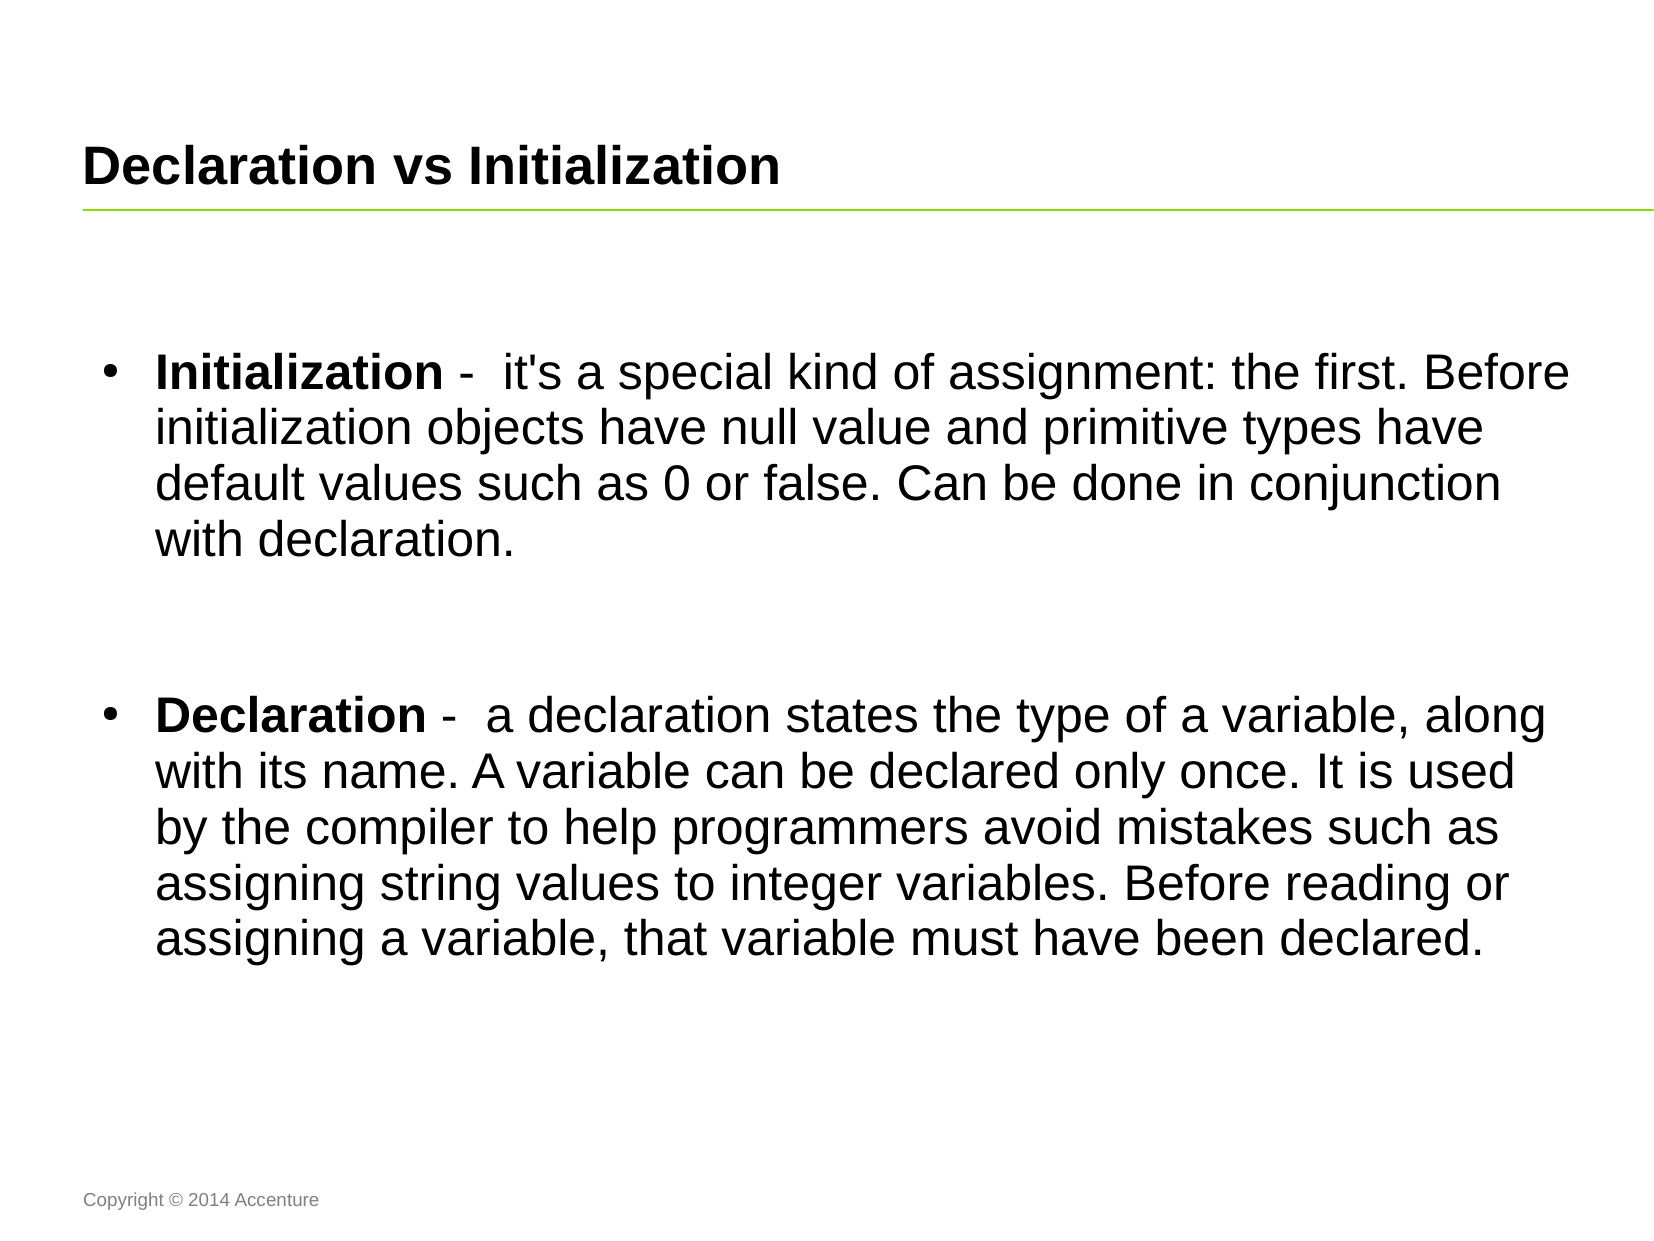

# Declaration vs Initialization
Initialization - it's a special kind of assignment: the first. Before initialization objects have null value and primitive types have default values such as 0 or false. Can be done in conjunction with declaration.
Declaration - a declaration states the type of a variable, along with its name. A variable can be declared only once. It is used by the compiler to help programmers avoid mistakes such as assigning string values to integer variables. Before reading or assigning a variable, that variable must have been declared.